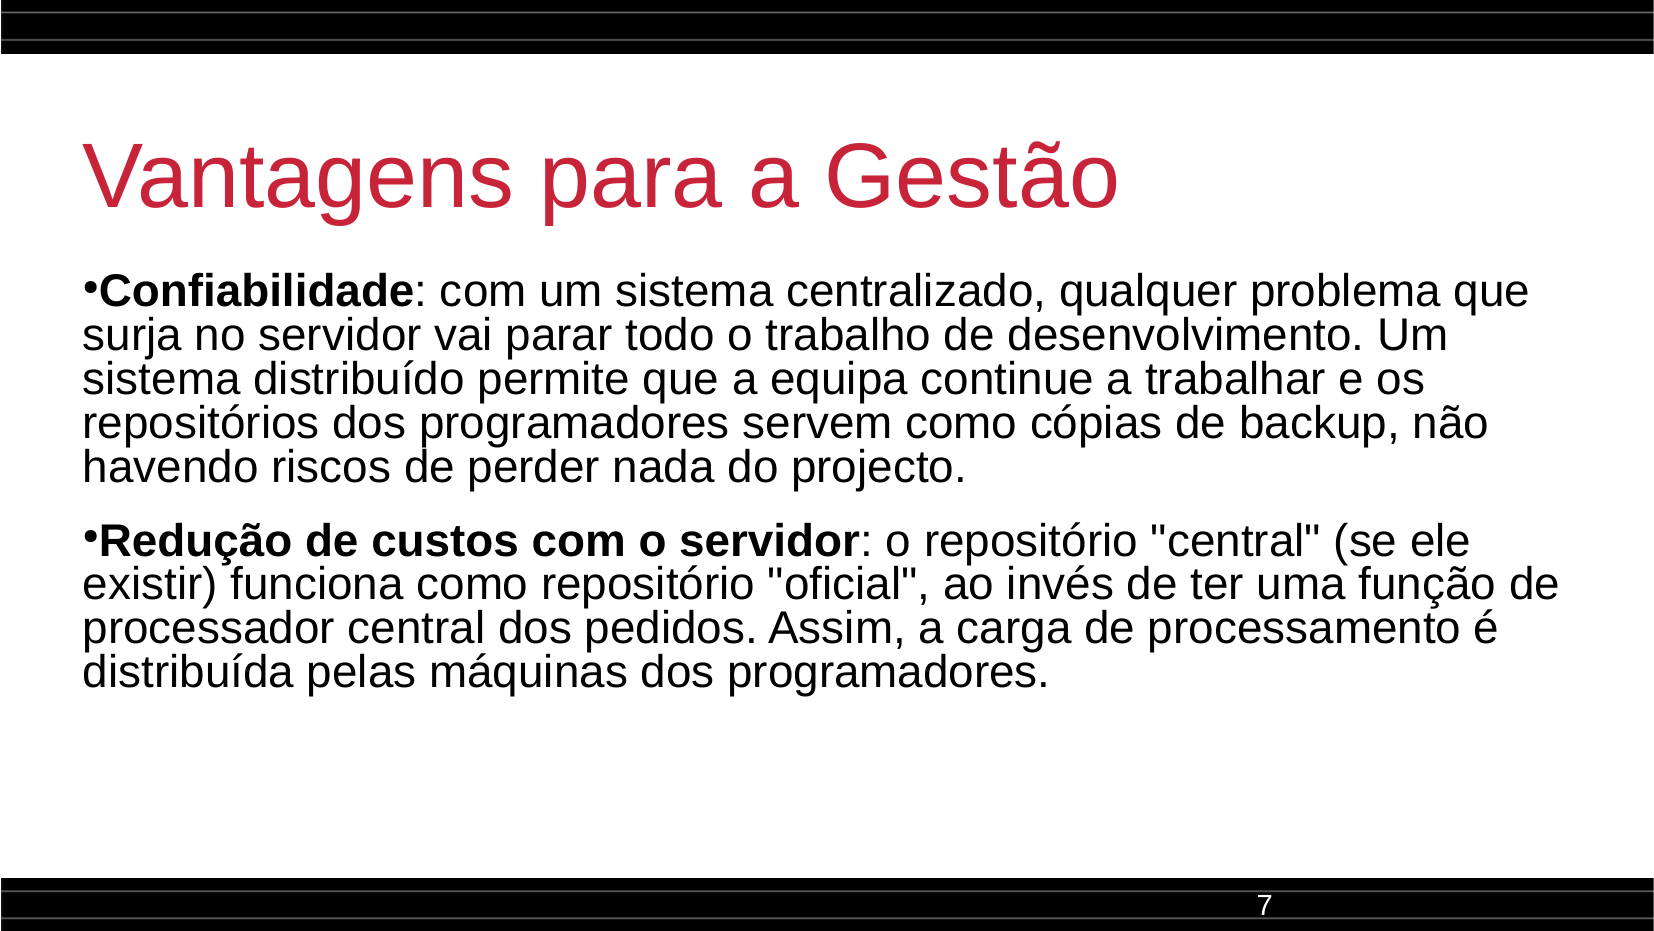

# Vantagens para a Gestão
Confiabilidade: com um sistema centralizado, qualquer problema que surja no servidor vai parar todo o trabalho de desenvolvimento. Um sistema distribuído permite que a equipa continue a trabalhar e os repositórios dos programadores servem como cópias de backup, não havendo riscos de perder nada do projecto.
Redução de custos com o servidor: o repositório "central" (se ele existir) funciona como repositório "oficial", ao invés de ter uma função de processador central dos pedidos. Assim, a carga de processamento é distribuída pelas máquinas dos programadores.